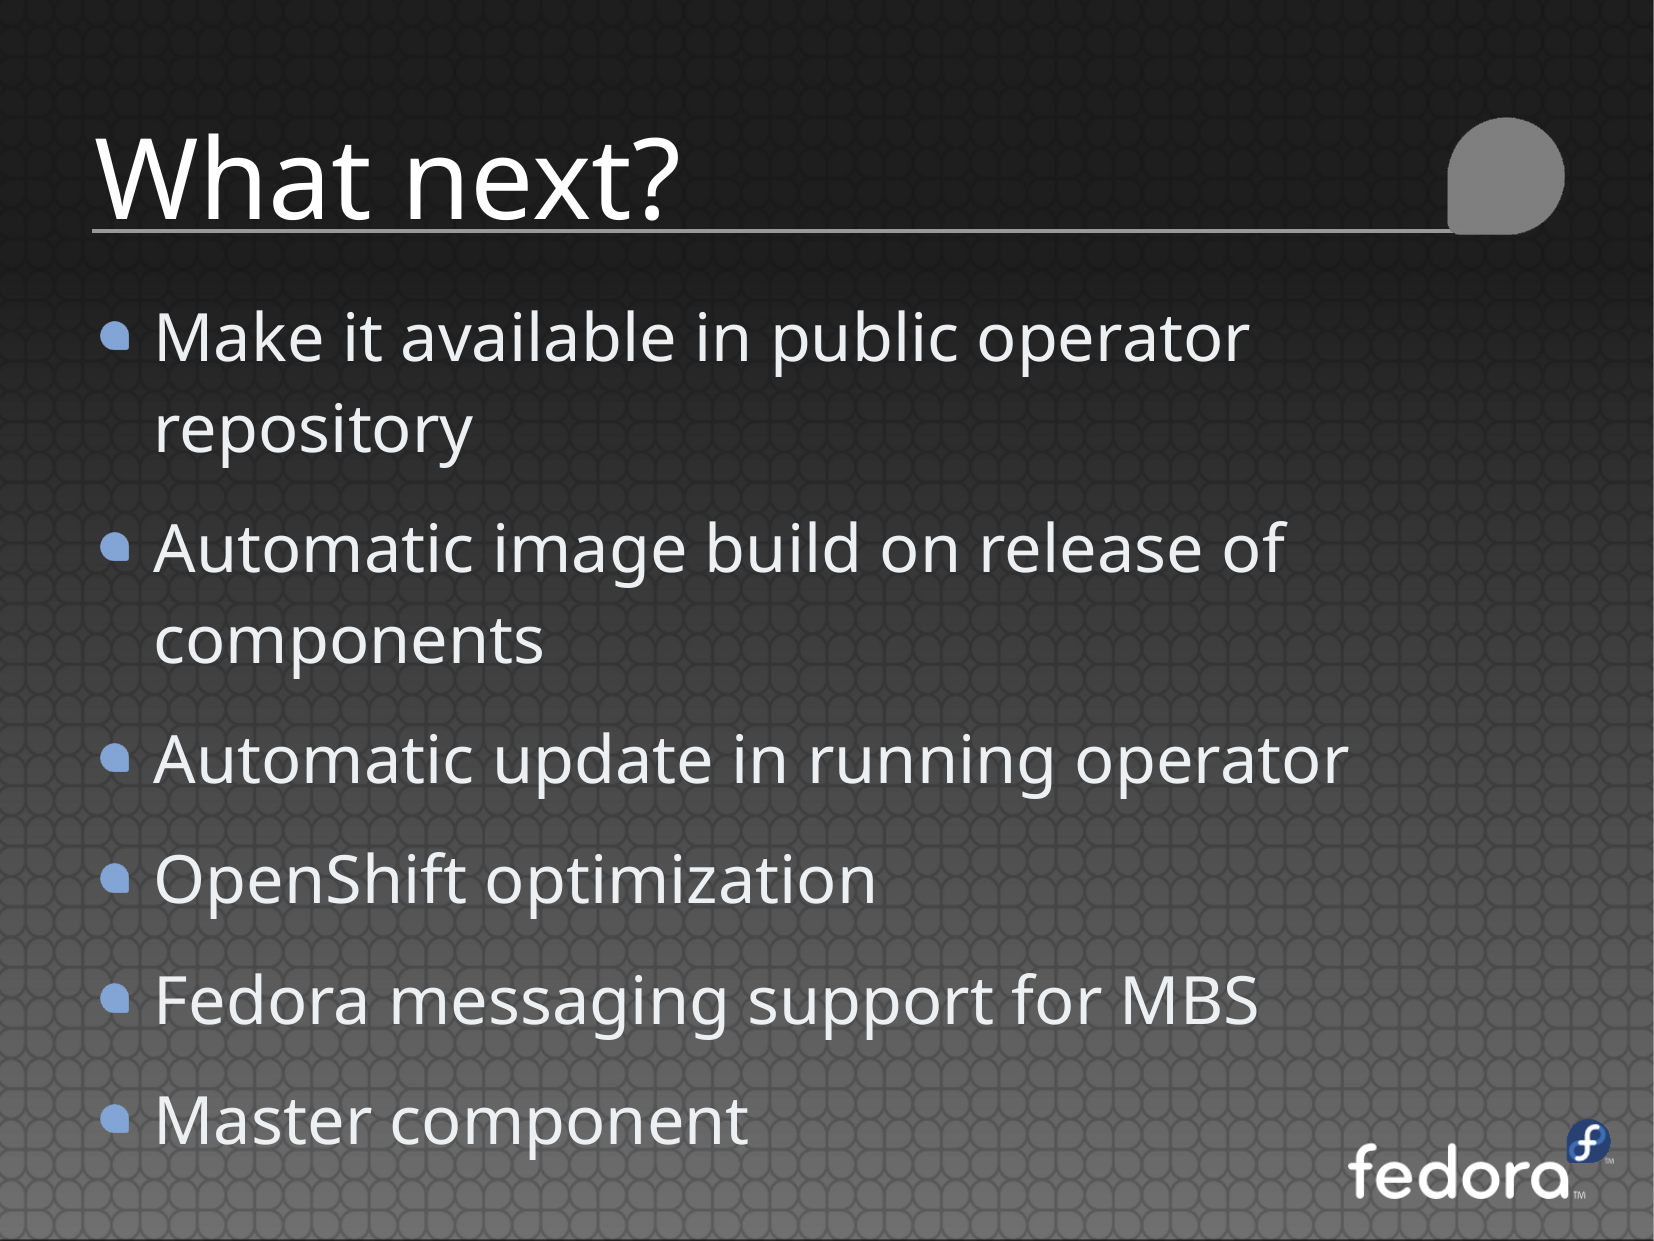

What next?
# Make it available in public operator repository
Automatic image build on release of components
Automatic update in running operator
OpenShift optimization
Fedora messaging support for MBS
Master component